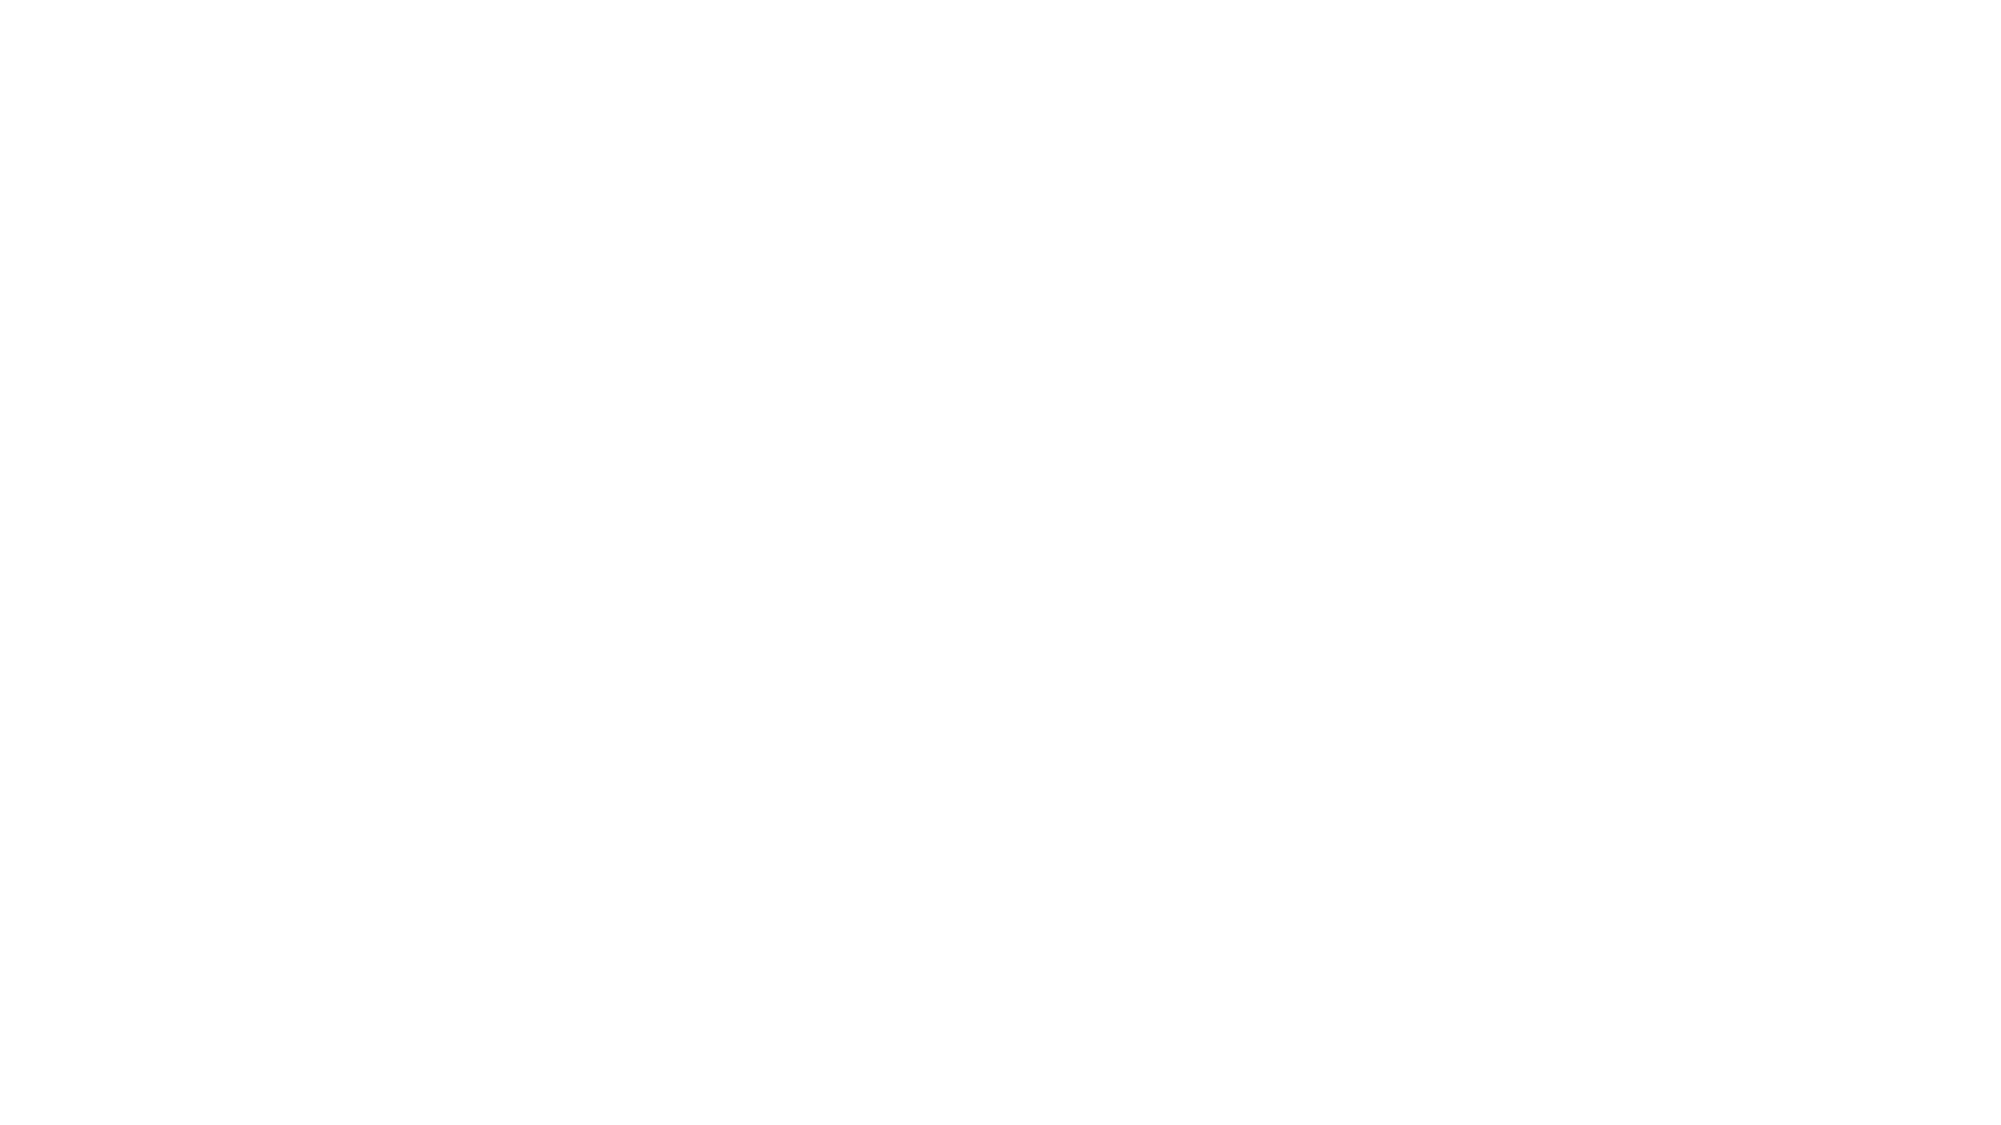

# Descrierea funcționării LCD-ului:
LCD-ul cu interfata I2C(Inter-Integrated Circuit) afiseaza date intr-un mod usor de gestionat. Modulul conectat la LCD permite comunicarea prin protocolul I2C si este folosit pentru reducerea numarului de pini necesitand doar 2 pini(SDA-pentru date si SCL-pentru ceas),reducand pinii GPIO (4 sau 8 pini pentru date,plus pini pentru RS(Register Select),E(Enable),etc.) Acesta include un expander de port(cipul PCF8574), care converteste semnalele I2C in semnale de control si date necesare pentru cotrolul LCD-ului. Pentru a afisa date pe LCD,se trimit comenzi pentru pozitionarea cursorului si datele corespunzatoare caracterelor de afisat.